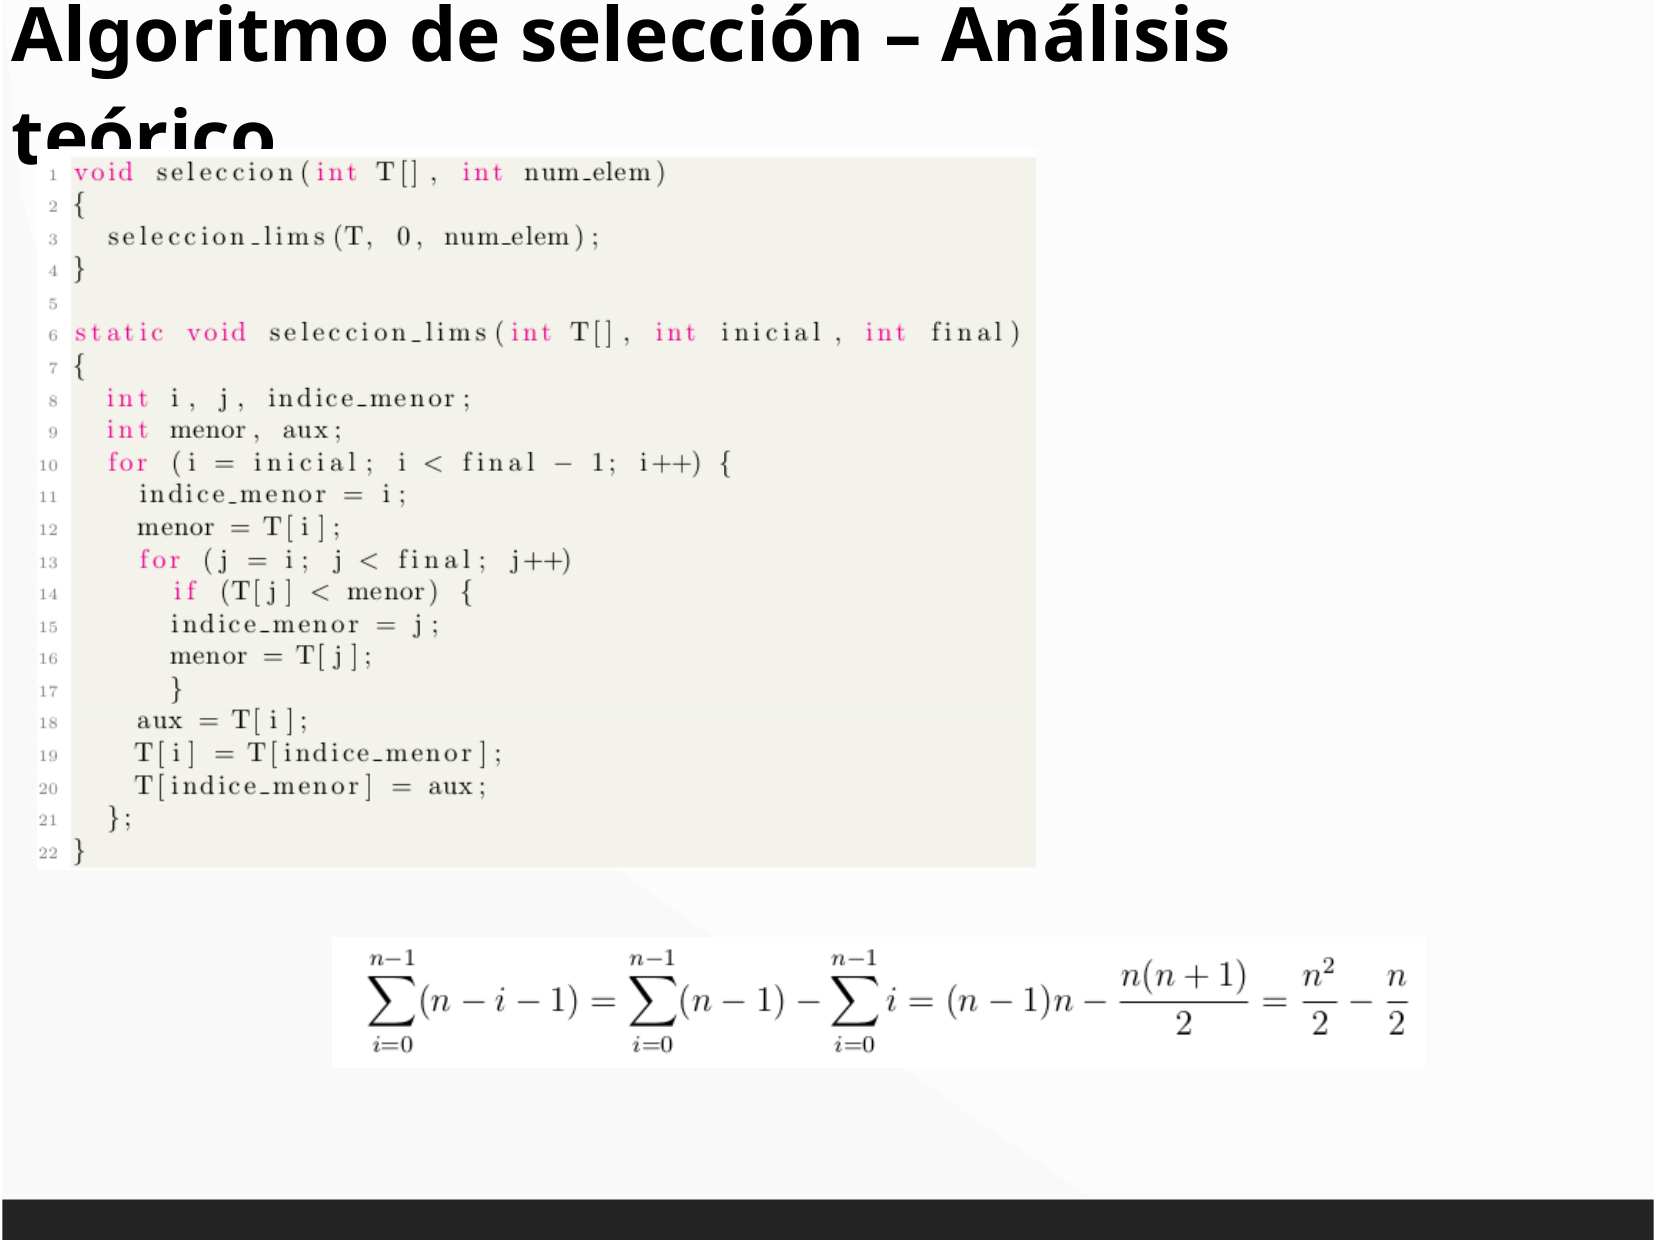

# Algoritmo de selección – Análisis teórico